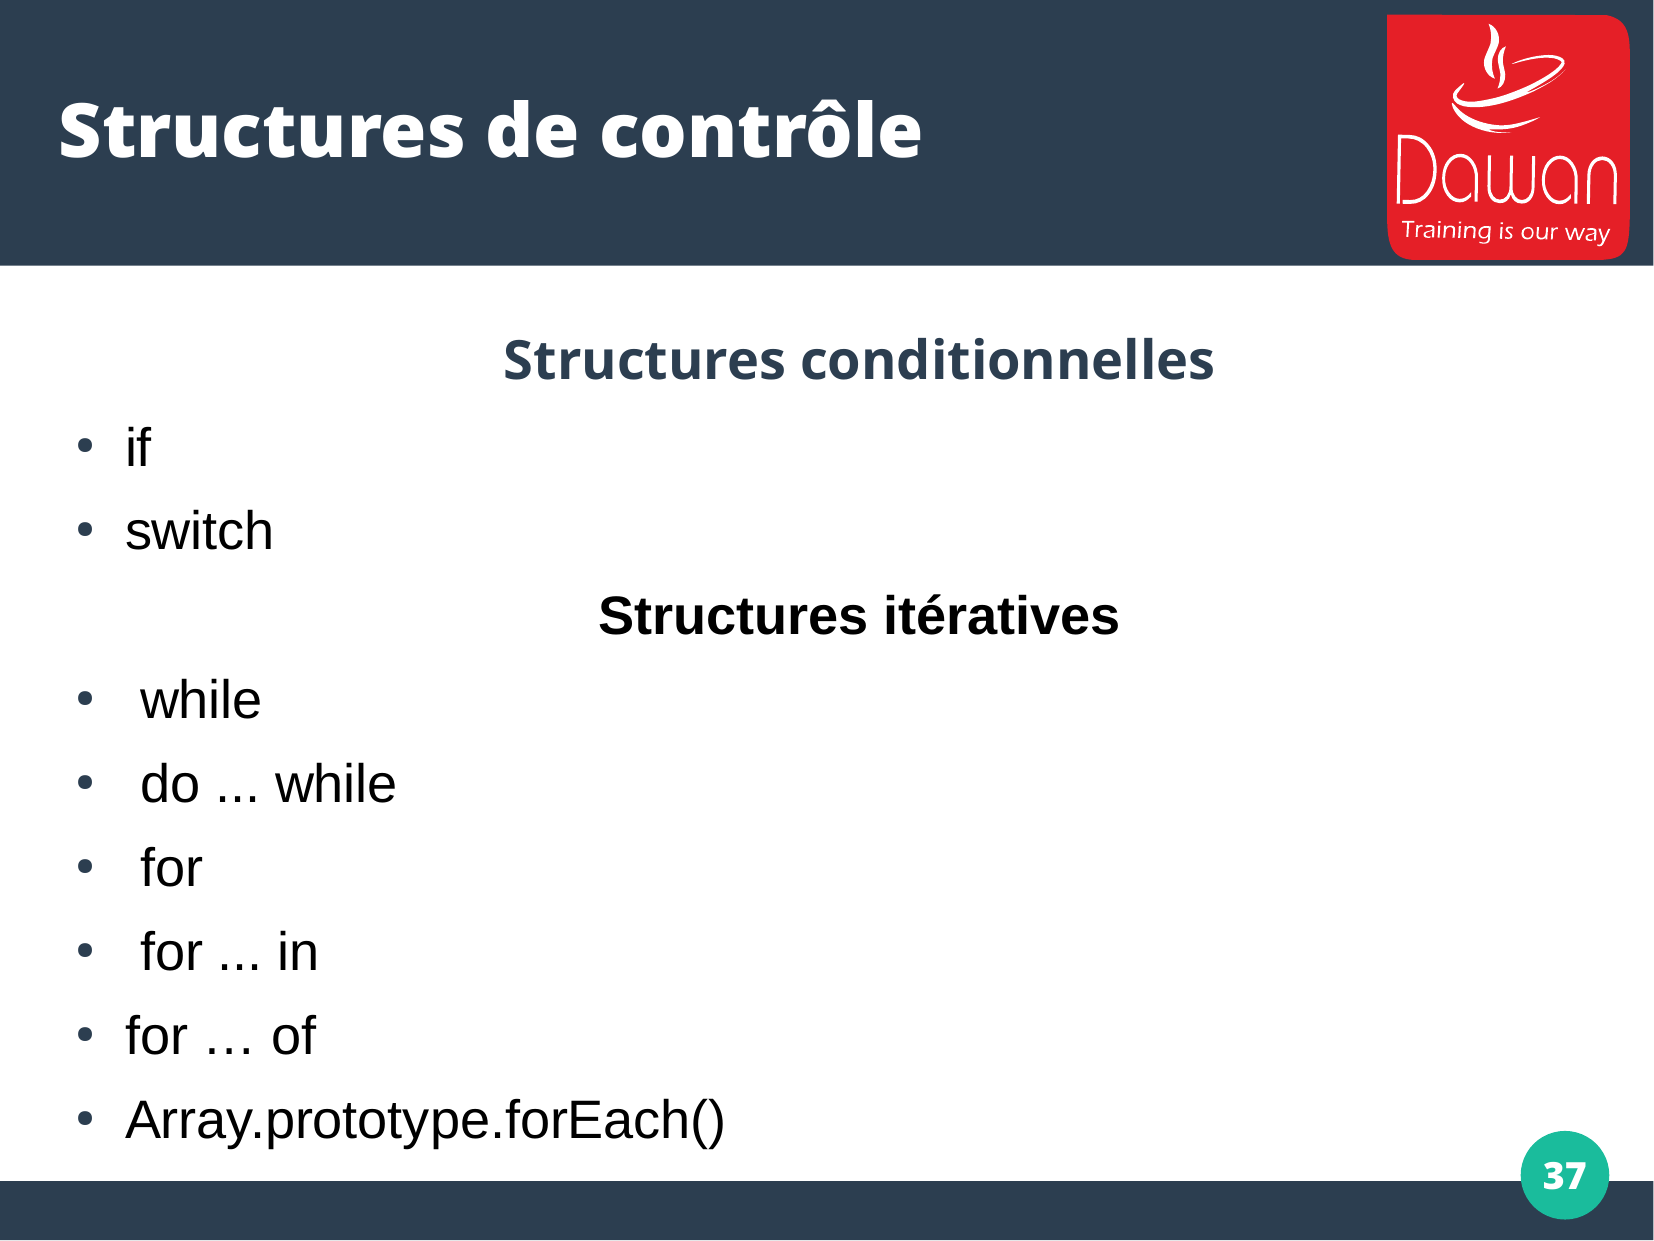

# Structures de contrôle
Structures conditionnelles
if
switch
Structures itératives
 while
 do ... while
 for
 for ... in
for … of
Array.prototype.forEach()
37